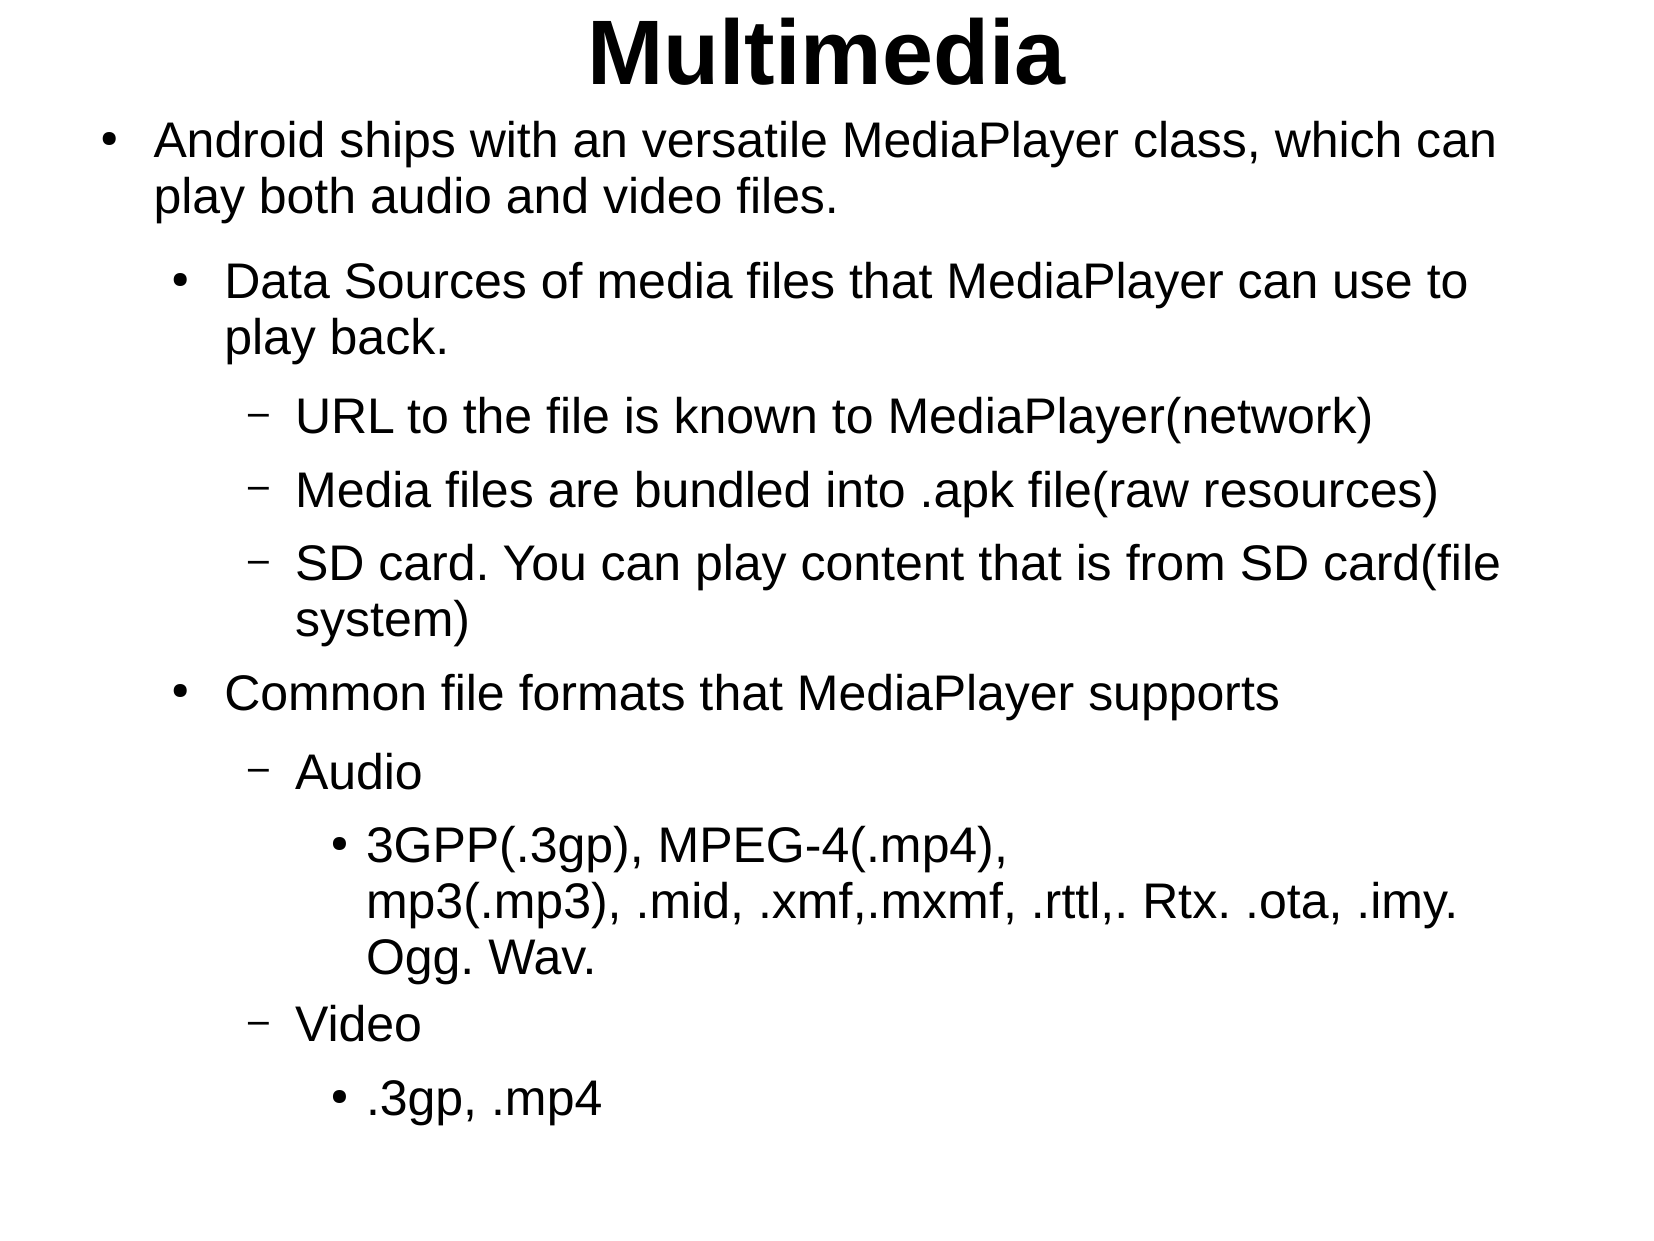

# Multimedia
Android ships with an versatile MediaPlayer class, which can play both audio and video files.
Data Sources of media files that MediaPlayer can use to play back.
URL to the file is known to MediaPlayer(network)
Media files are bundled into .apk file(raw resources)
SD card. You can play content that is from SD card(file system)
Common file formats that MediaPlayer supports
Audio
3GPP(.3gp), MPEG-4(.mp4), mp3(.mp3), .mid, .xmf,.mxmf, .rttl,. Rtx. .ota, .imy. Ogg. Wav.
Video
.3gp, .mp4